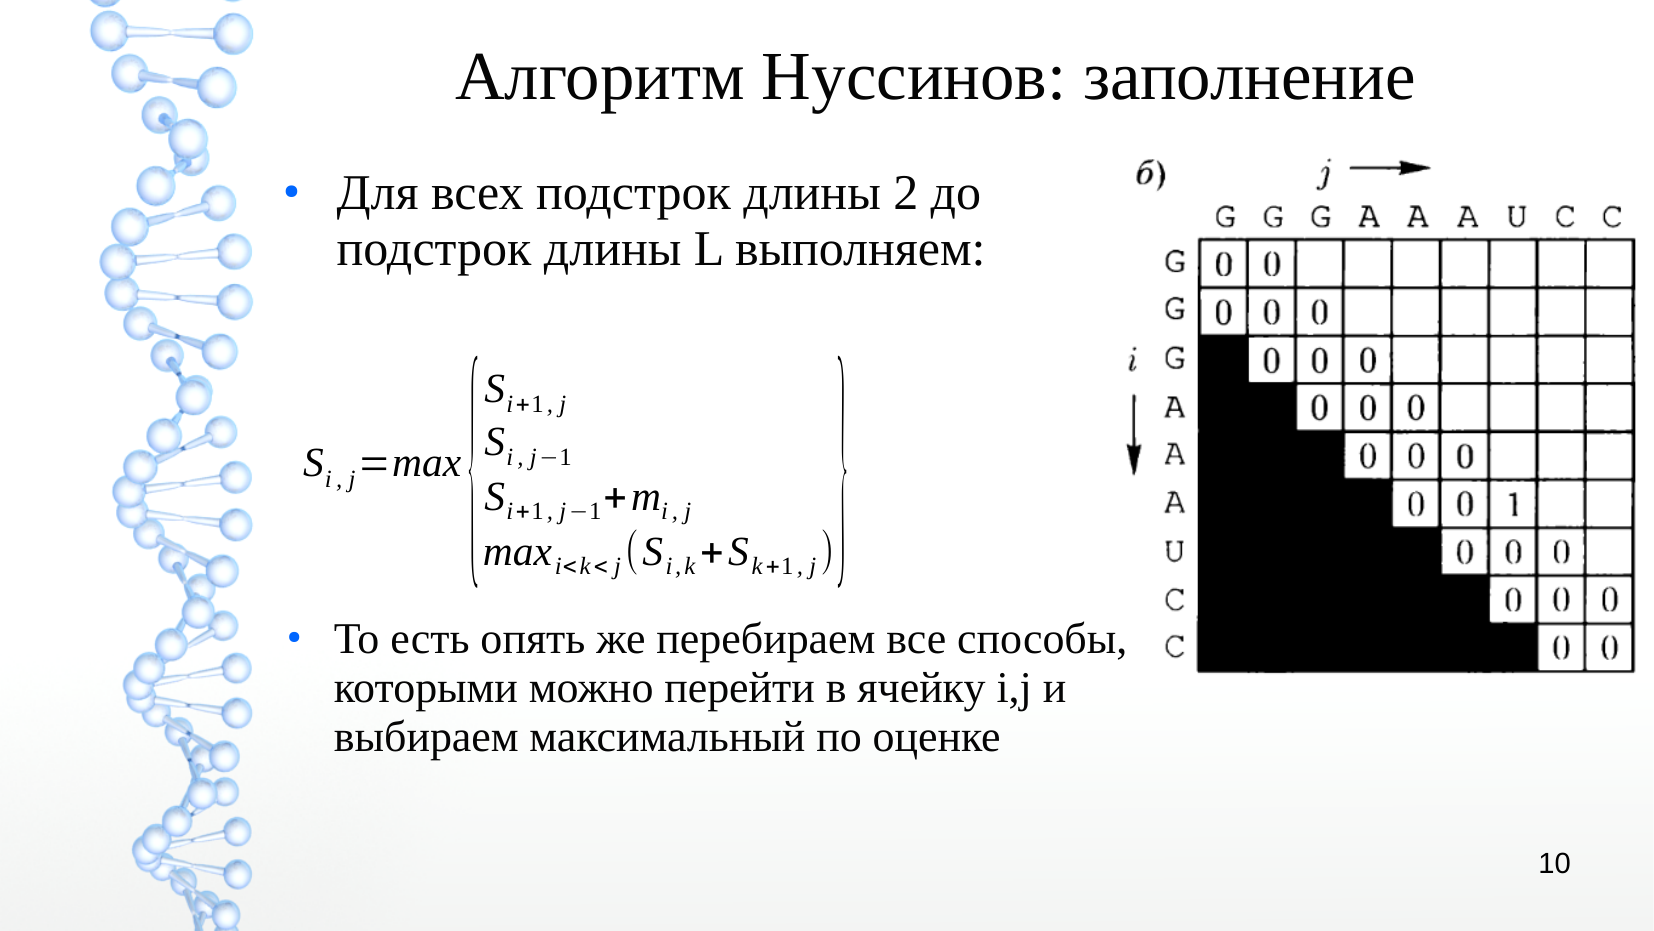

# Алгоритм Нуссинов: заполнение
Для всех подстрок длины 2 до подстрок длины L выполняем:
То есть опять же перебираем все способы, которыми можно перейти в ячейку i,j и выбираем максимальный по оценке
10